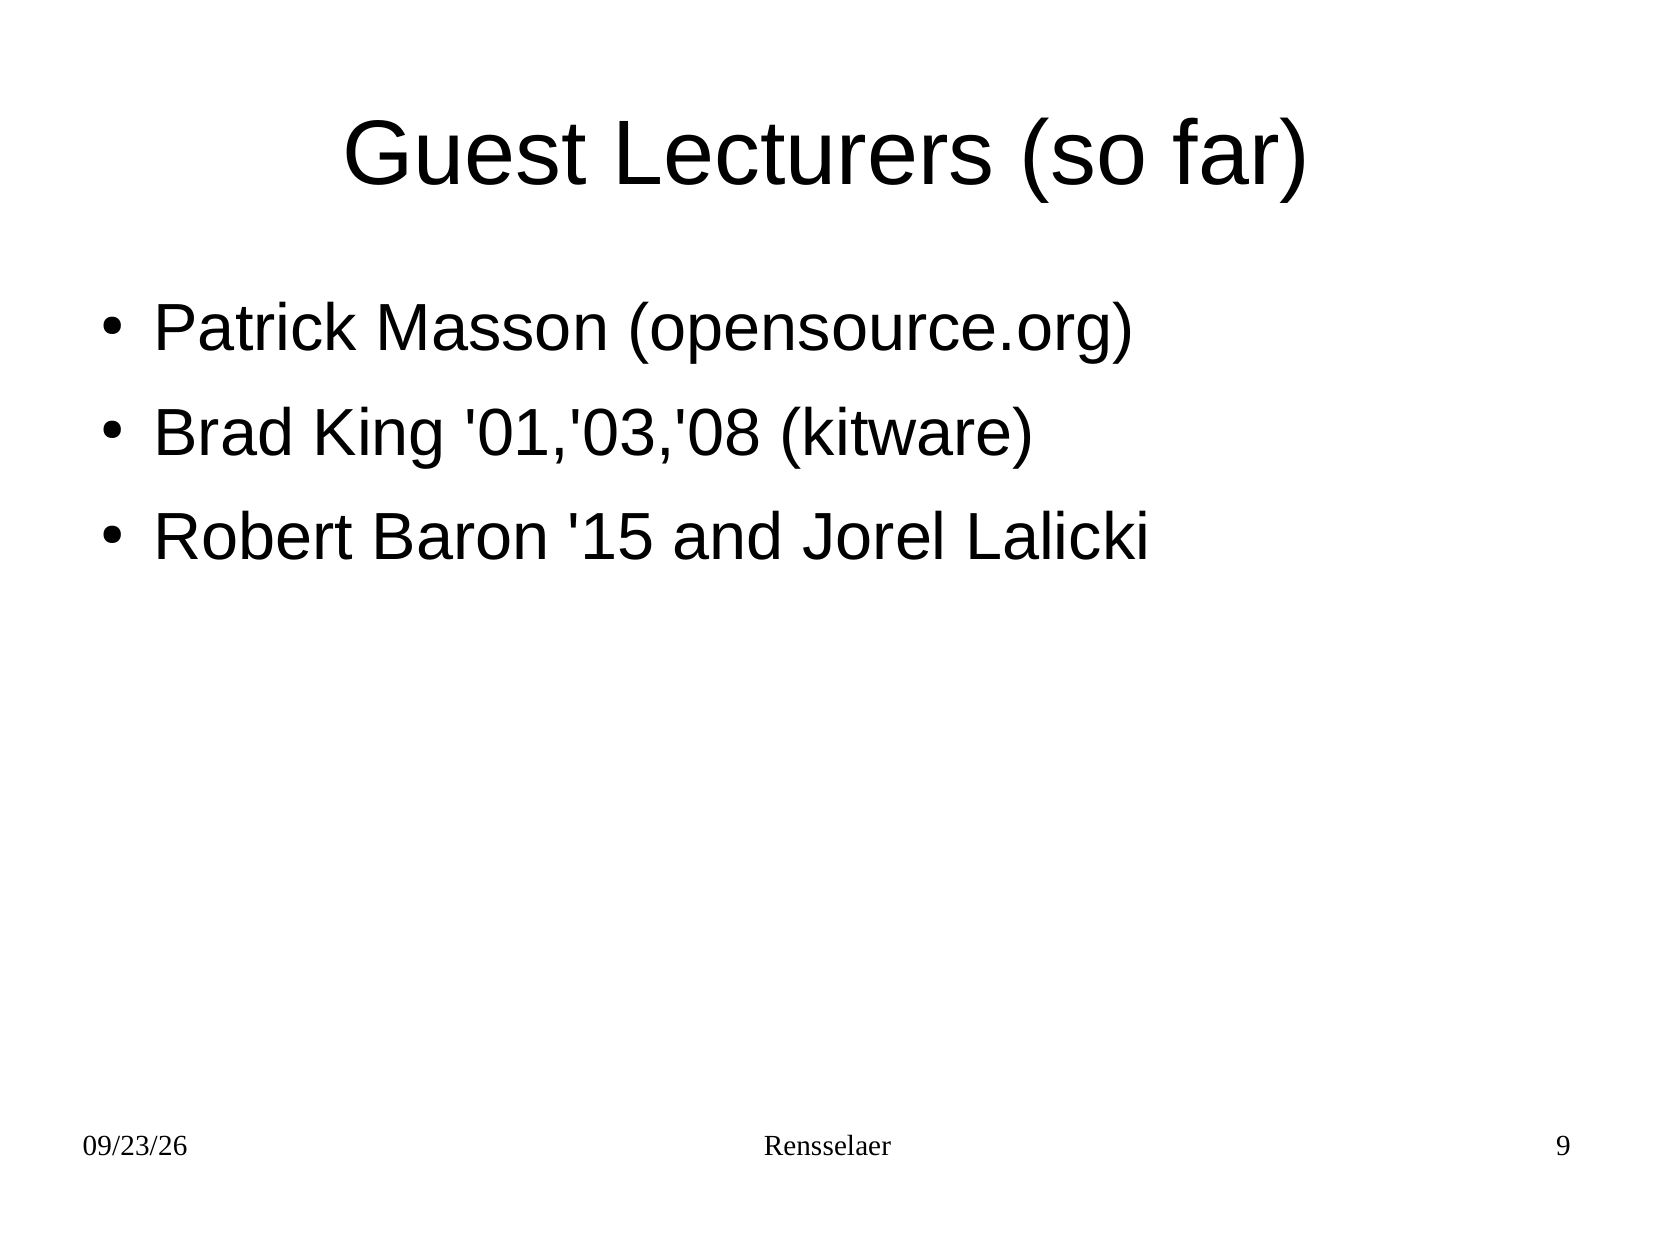

# Guest Lecturers (so far)
Patrick Masson (opensource.org)
Brad King '01,'03,'08 (kitware)
Robert Baron '15 and Jorel Lalicki
Rensselaer
9